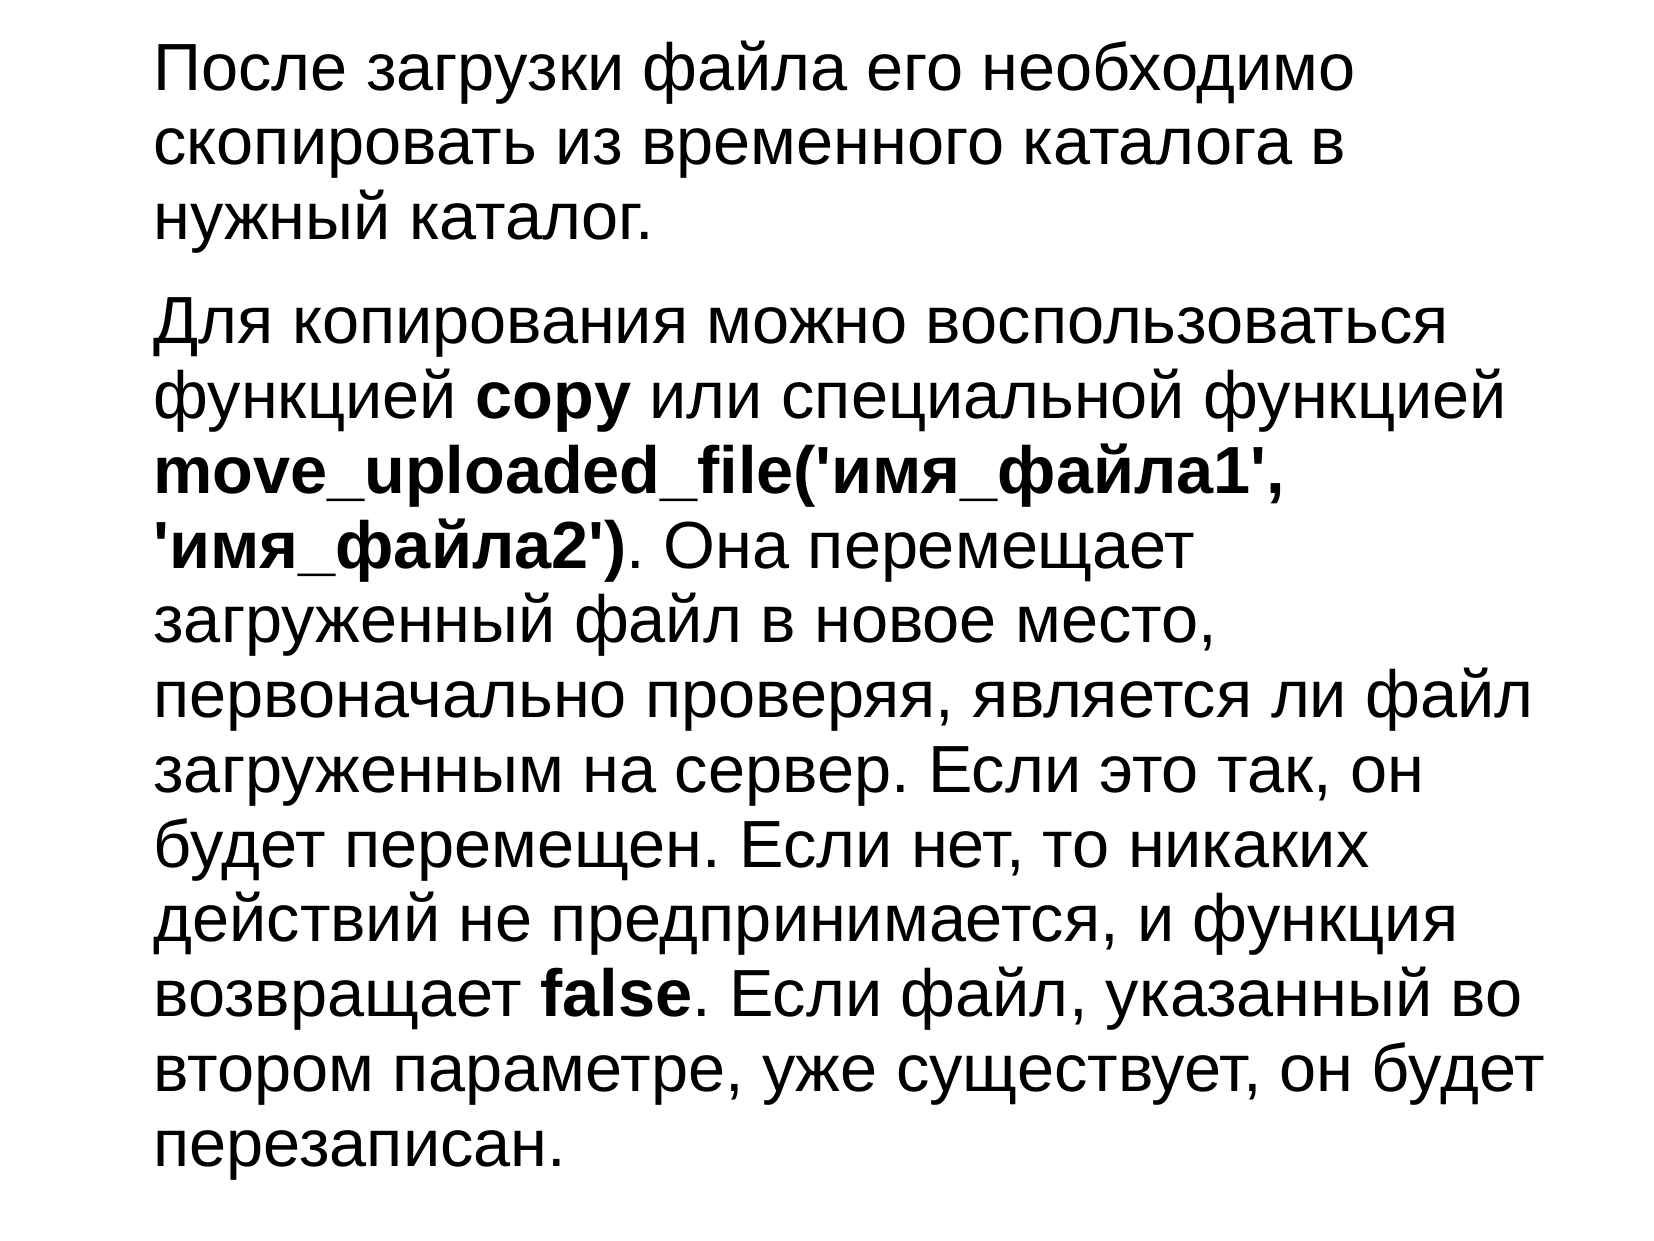

# После загрузки файла его необходимо скопировать из временного каталога в нужный каталог.
Для копирования можно воспользоваться функцией copy или специальной функцией move_uploaded_file('имя_файла1', 'имя_файла2'). Она перемещает загруженный файл в новое место, первоначально проверяя, является ли файл загруженным на сервер. Если это так, он будет перемещен. Если нет, то никаких действий не предпринимается, и функция возвращает false. Если файл, указанный во втором параметре, уже существует, он будет перезаписан.